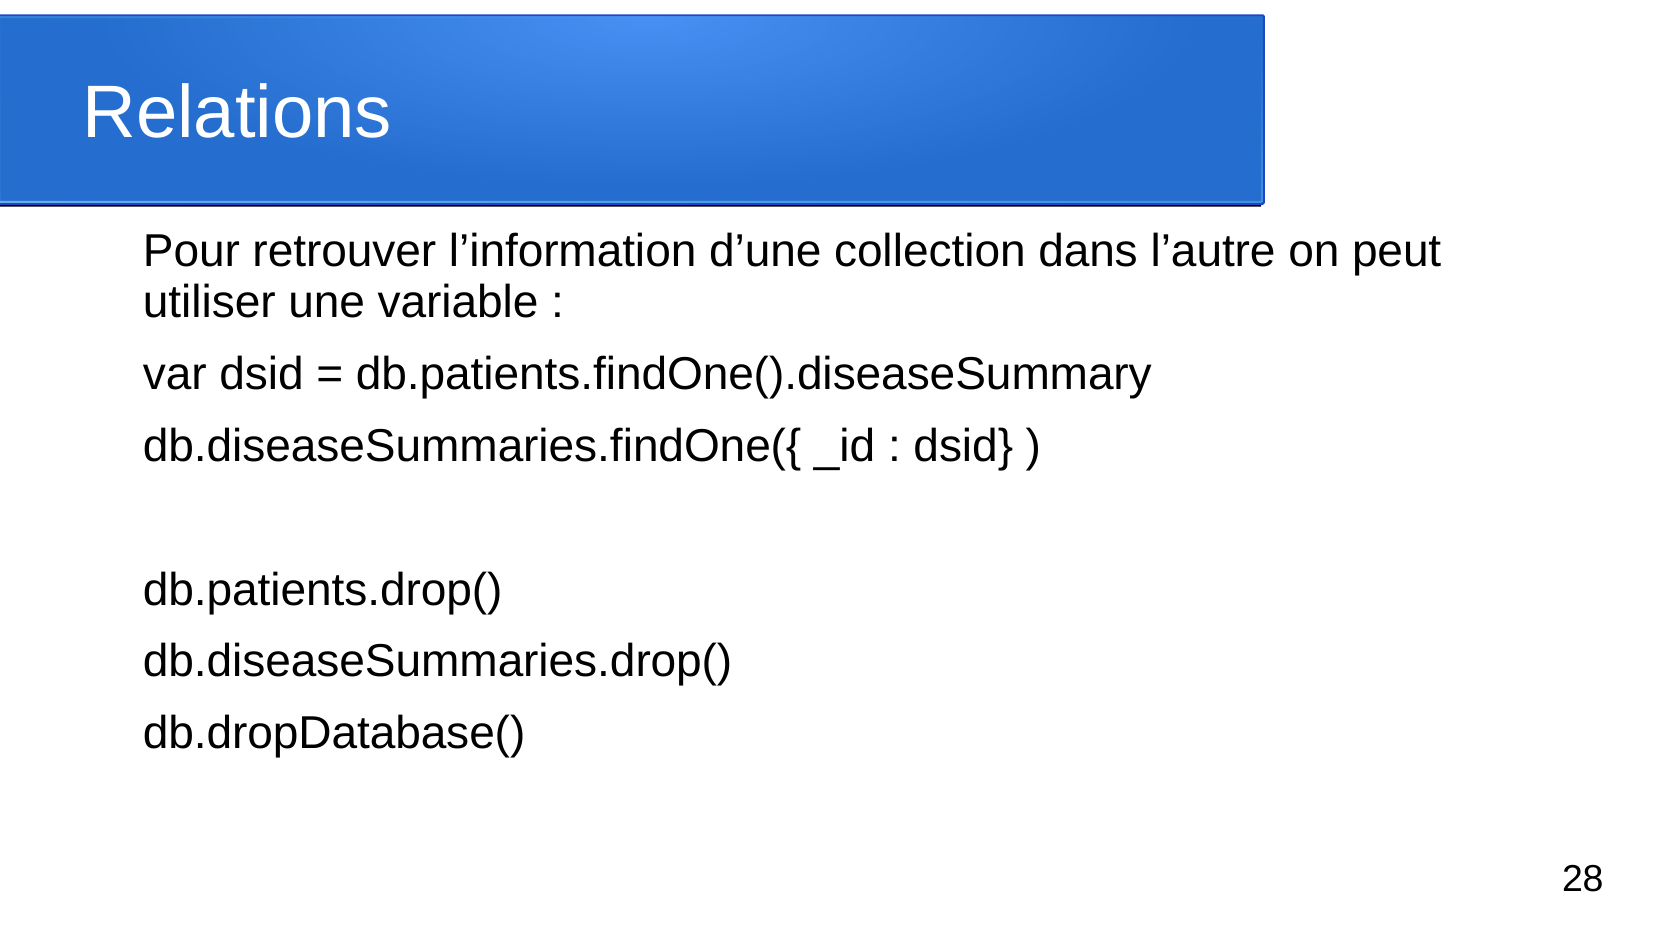

# Relations
Pour retrouver l’information d’une collection dans l’autre on peut utiliser une variable :
var dsid = db.patients.findOne().diseaseSummary
db.diseaseSummaries.findOne({ _id : dsid} )
db.patients.drop()
db.diseaseSummaries.drop()
db.dropDatabase()
28